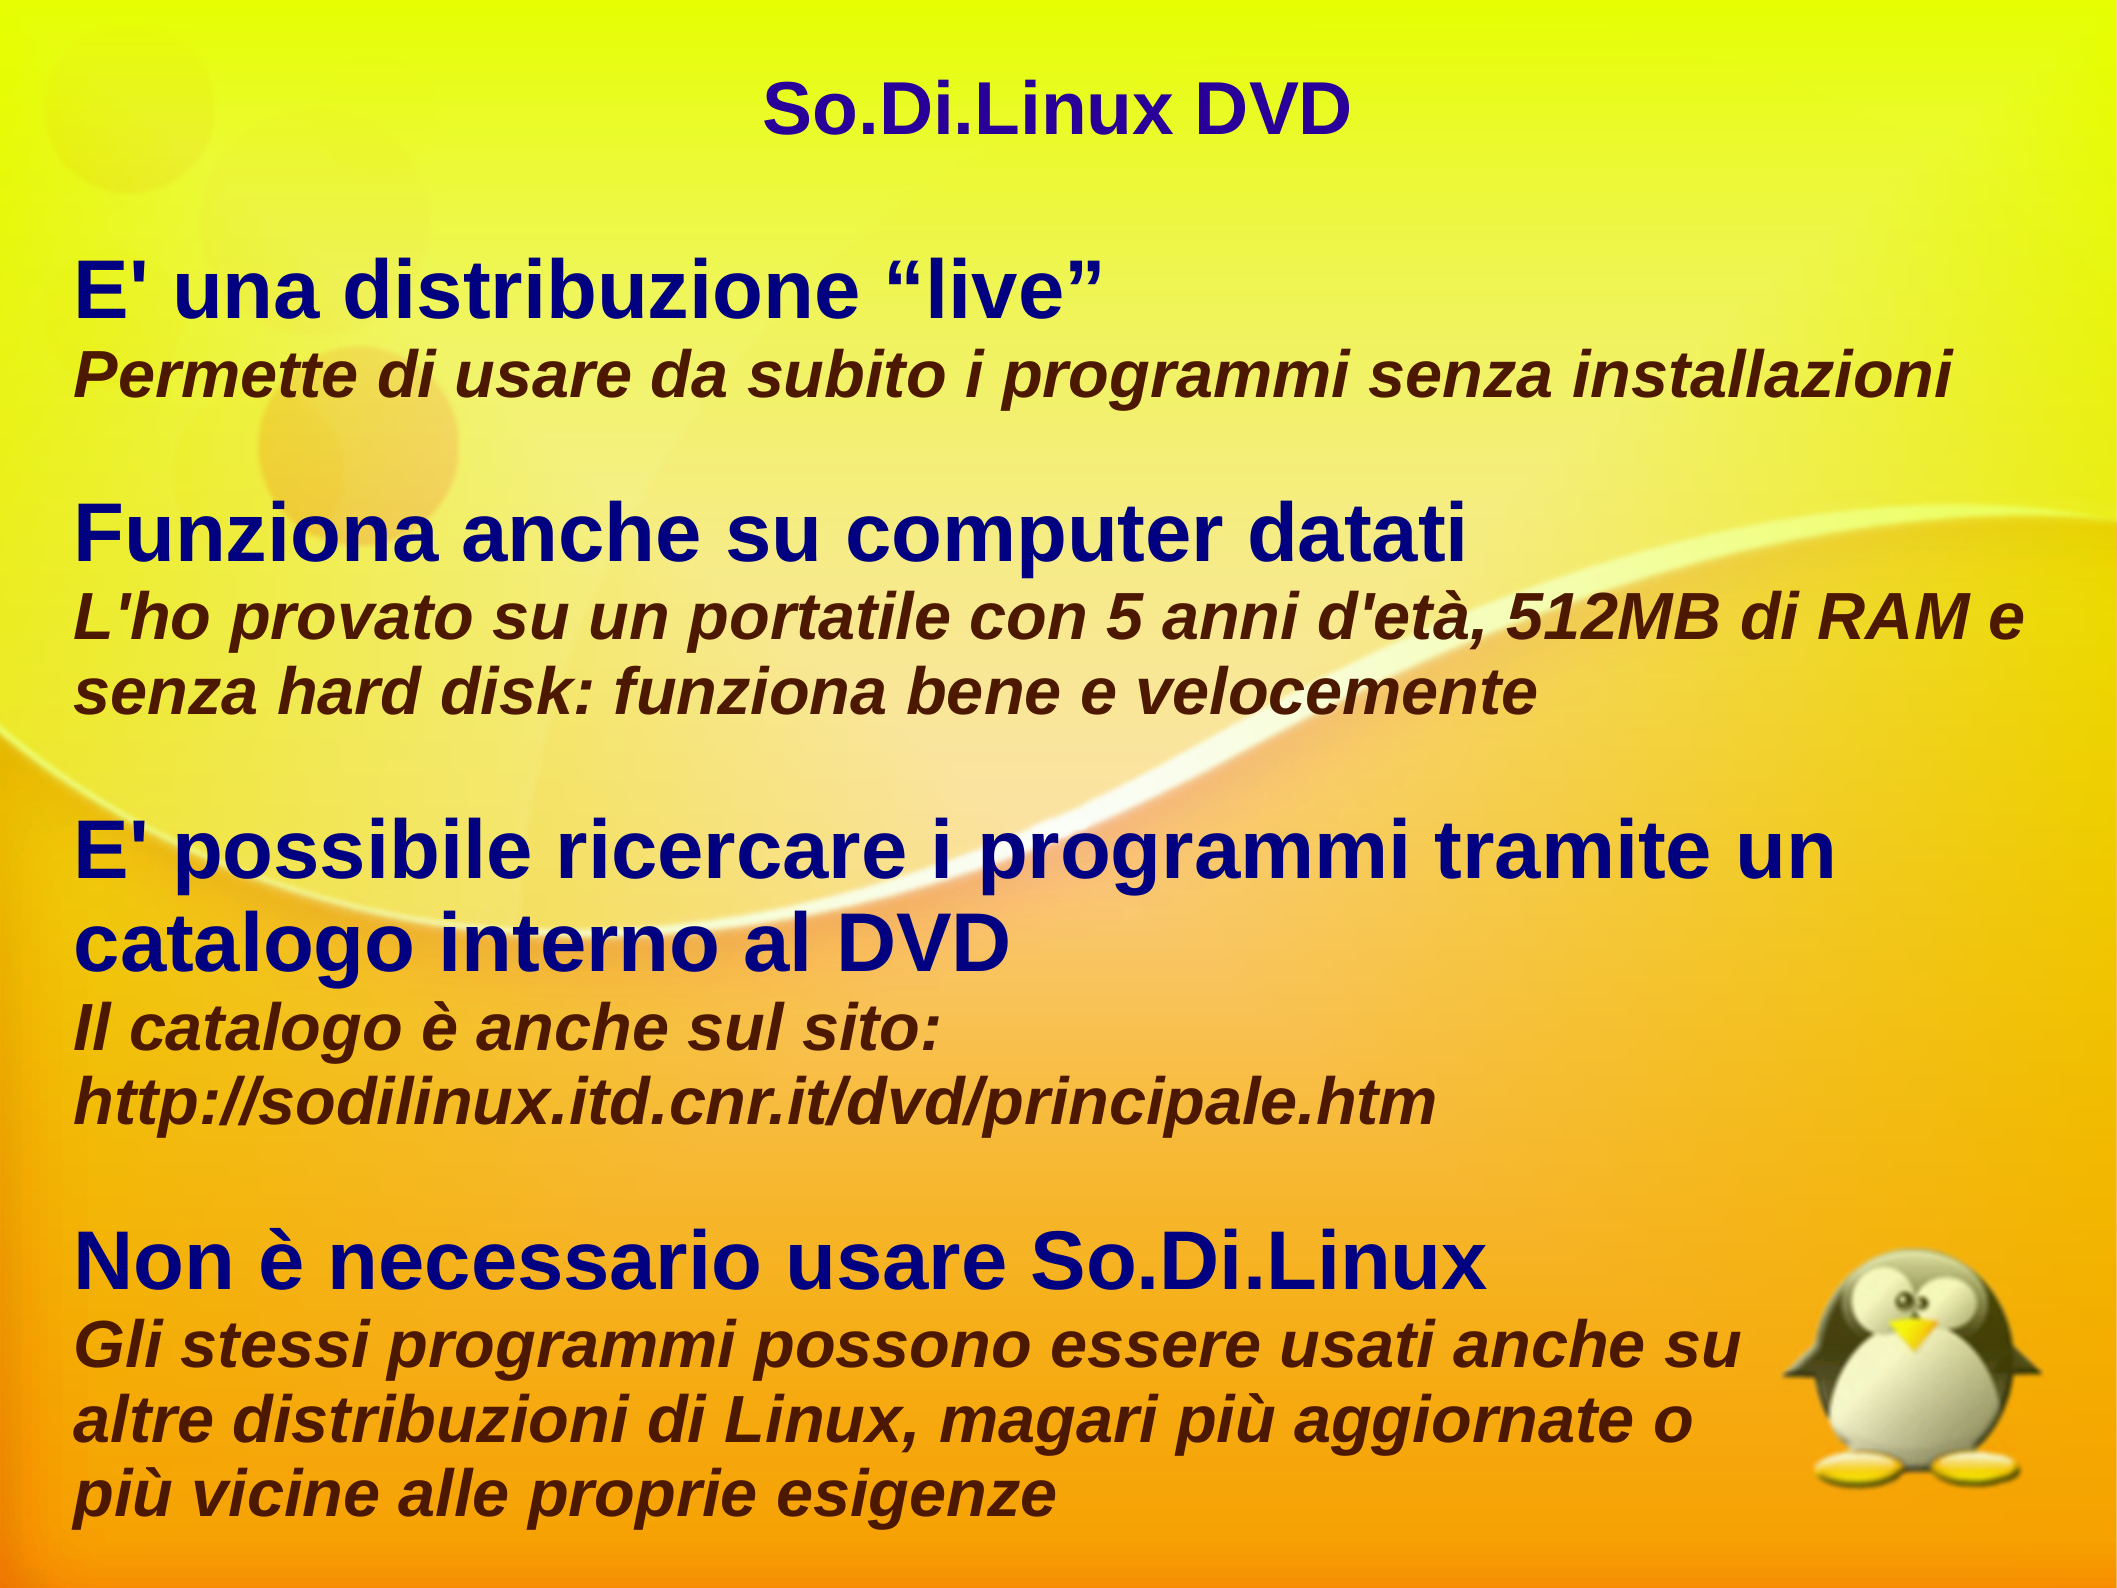

So.Di.Linux DVD
E' una distribuzione “live”
Permette di usare da subito i programmi senza installazioni
Funziona anche su computer datati
L'ho provato su un portatile con 5 anni d'età, 512MB di RAM e senza hard disk: funziona bene e velocemente
E' possibile ricercare i programmi tramite un catalogo interno al DVD
Il catalogo è anche sul sito: http://sodilinux.itd.cnr.it/dvd/principale.htm
Non è necessario usare So.Di.Linux
Gli stessi programmi possono essere usati anche su
altre distribuzioni di Linux, magari più aggiornate o
più vicine alle proprie esigenze